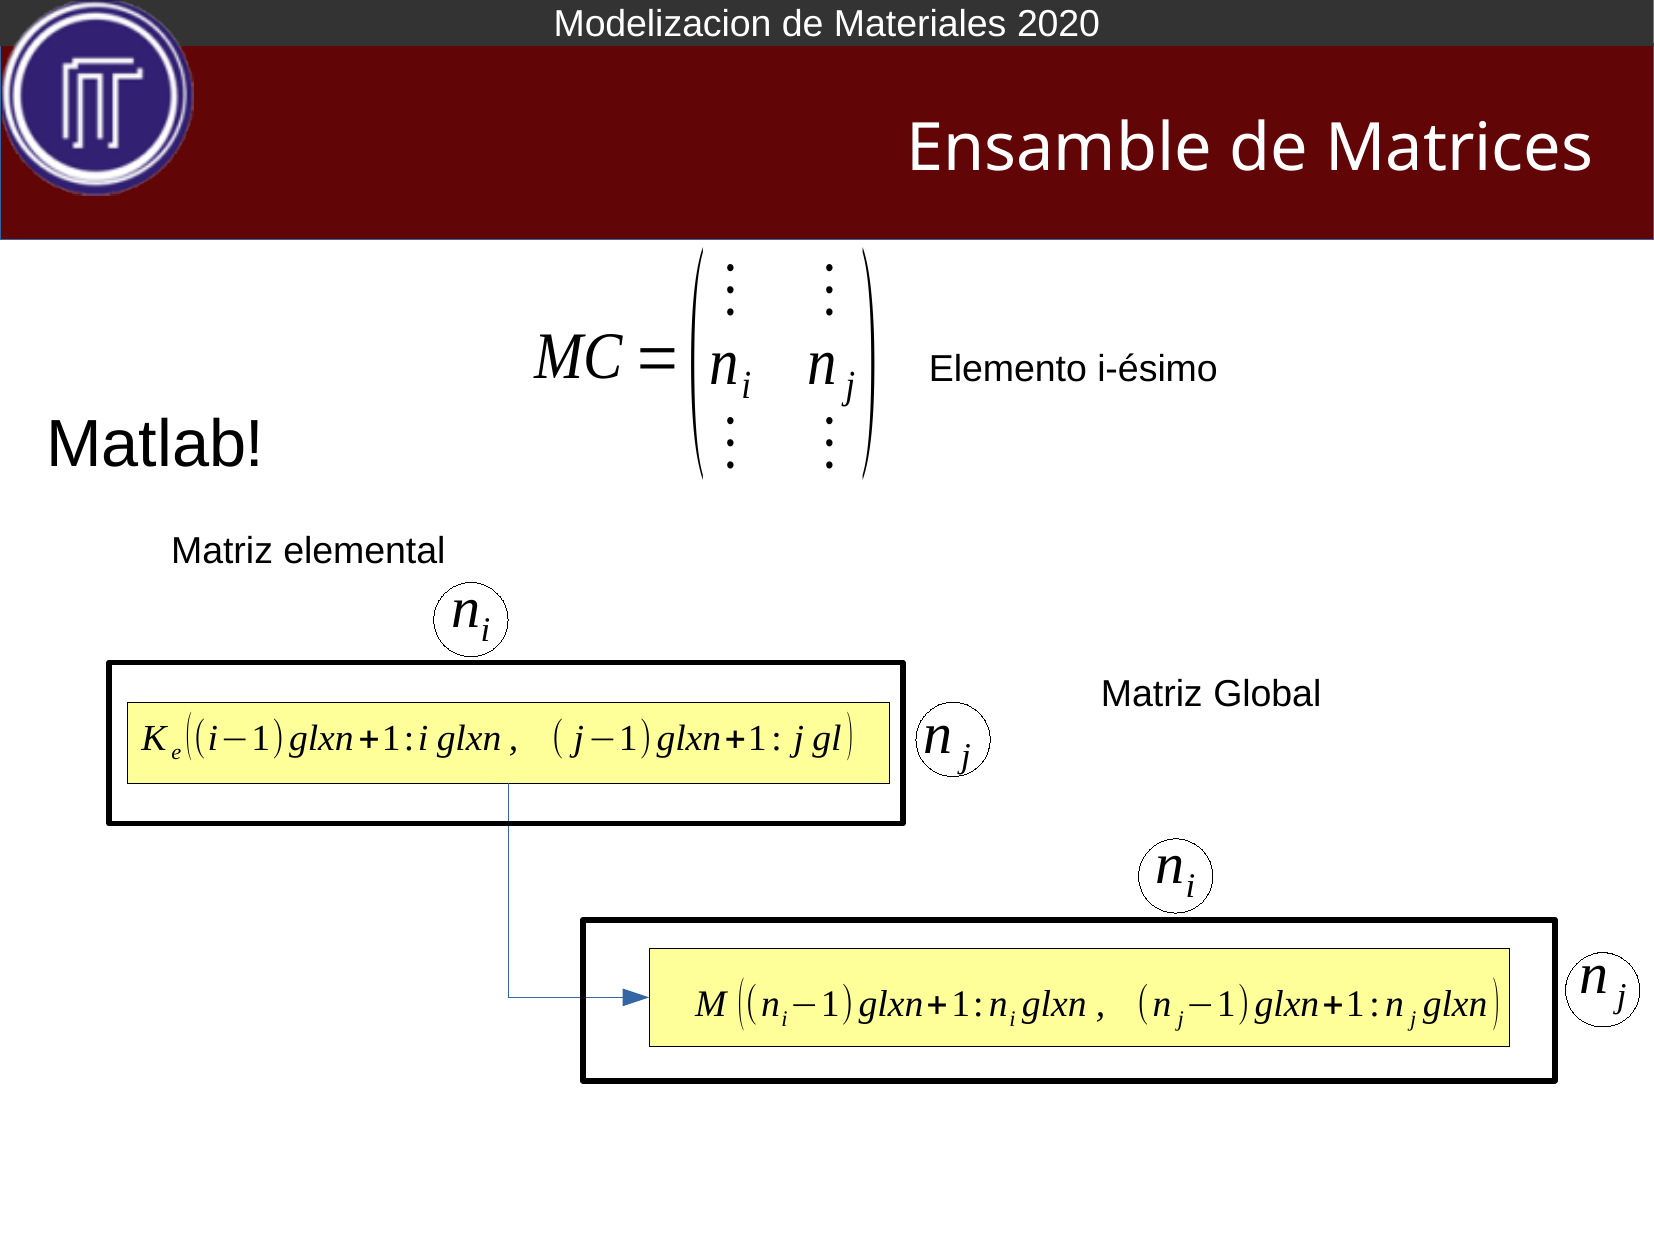

# Ensamble de Matrices
Elemento i-ésimo
Matlab!
Matriz elemental
Matriz Global